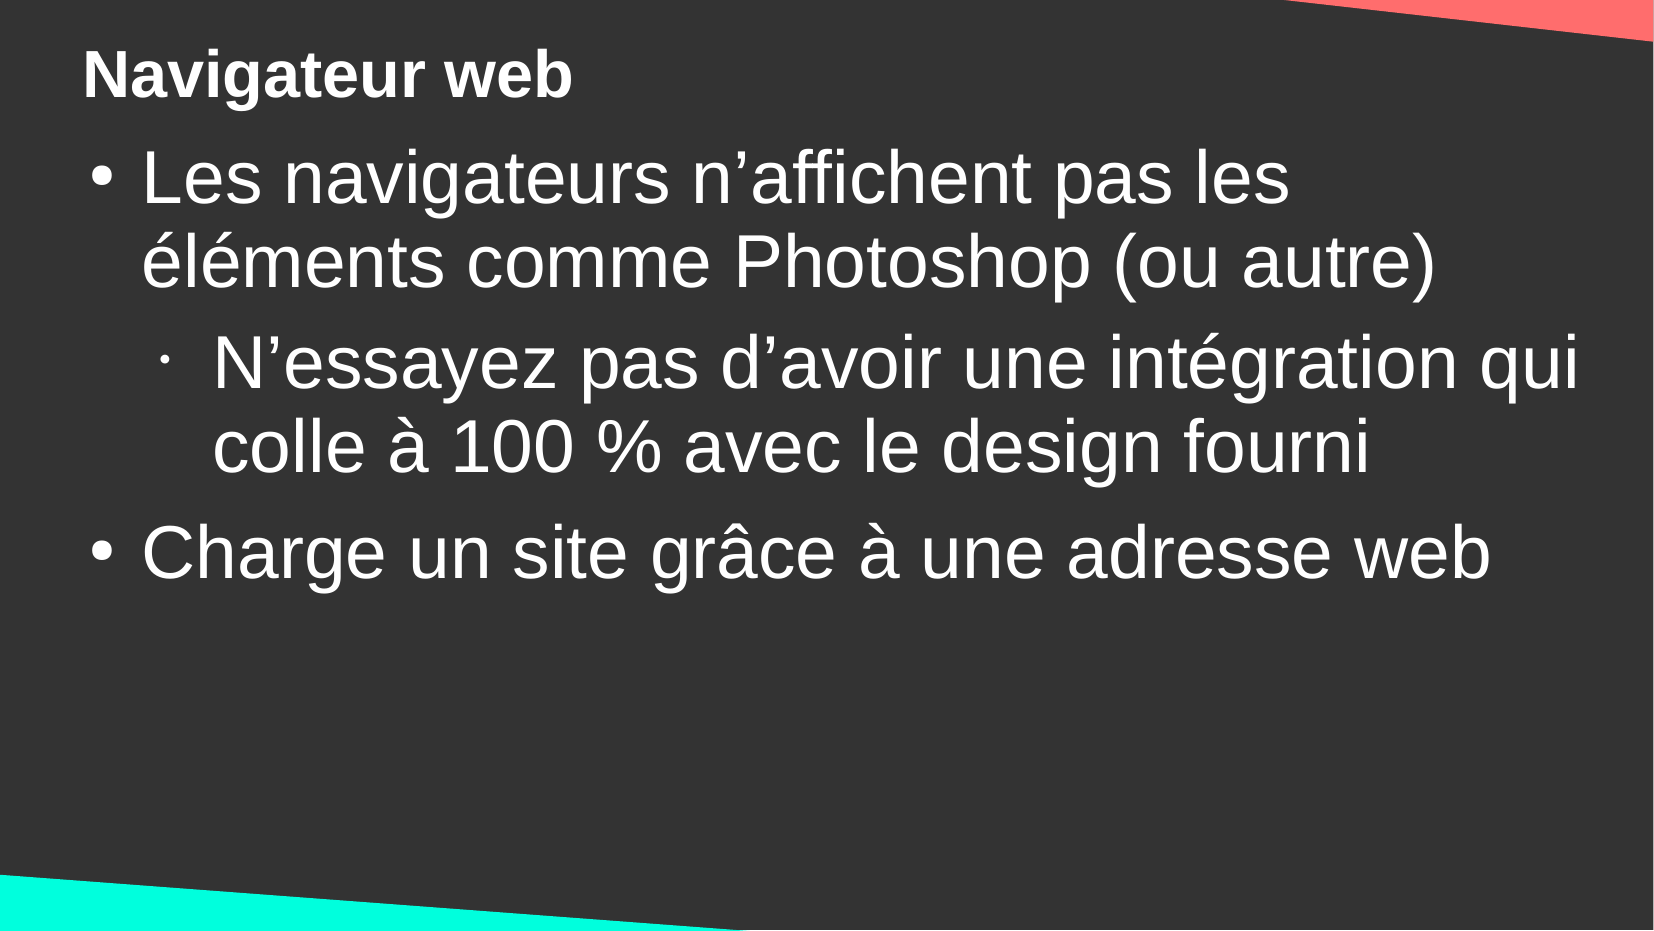

# Navigateur web
Les navigateurs n’affichent pas les éléments comme Photoshop (ou autre)
N’essayez pas d’avoir une intégration qui colle à 100 % avec le design fourni
Charge un site grâce à une adresse web